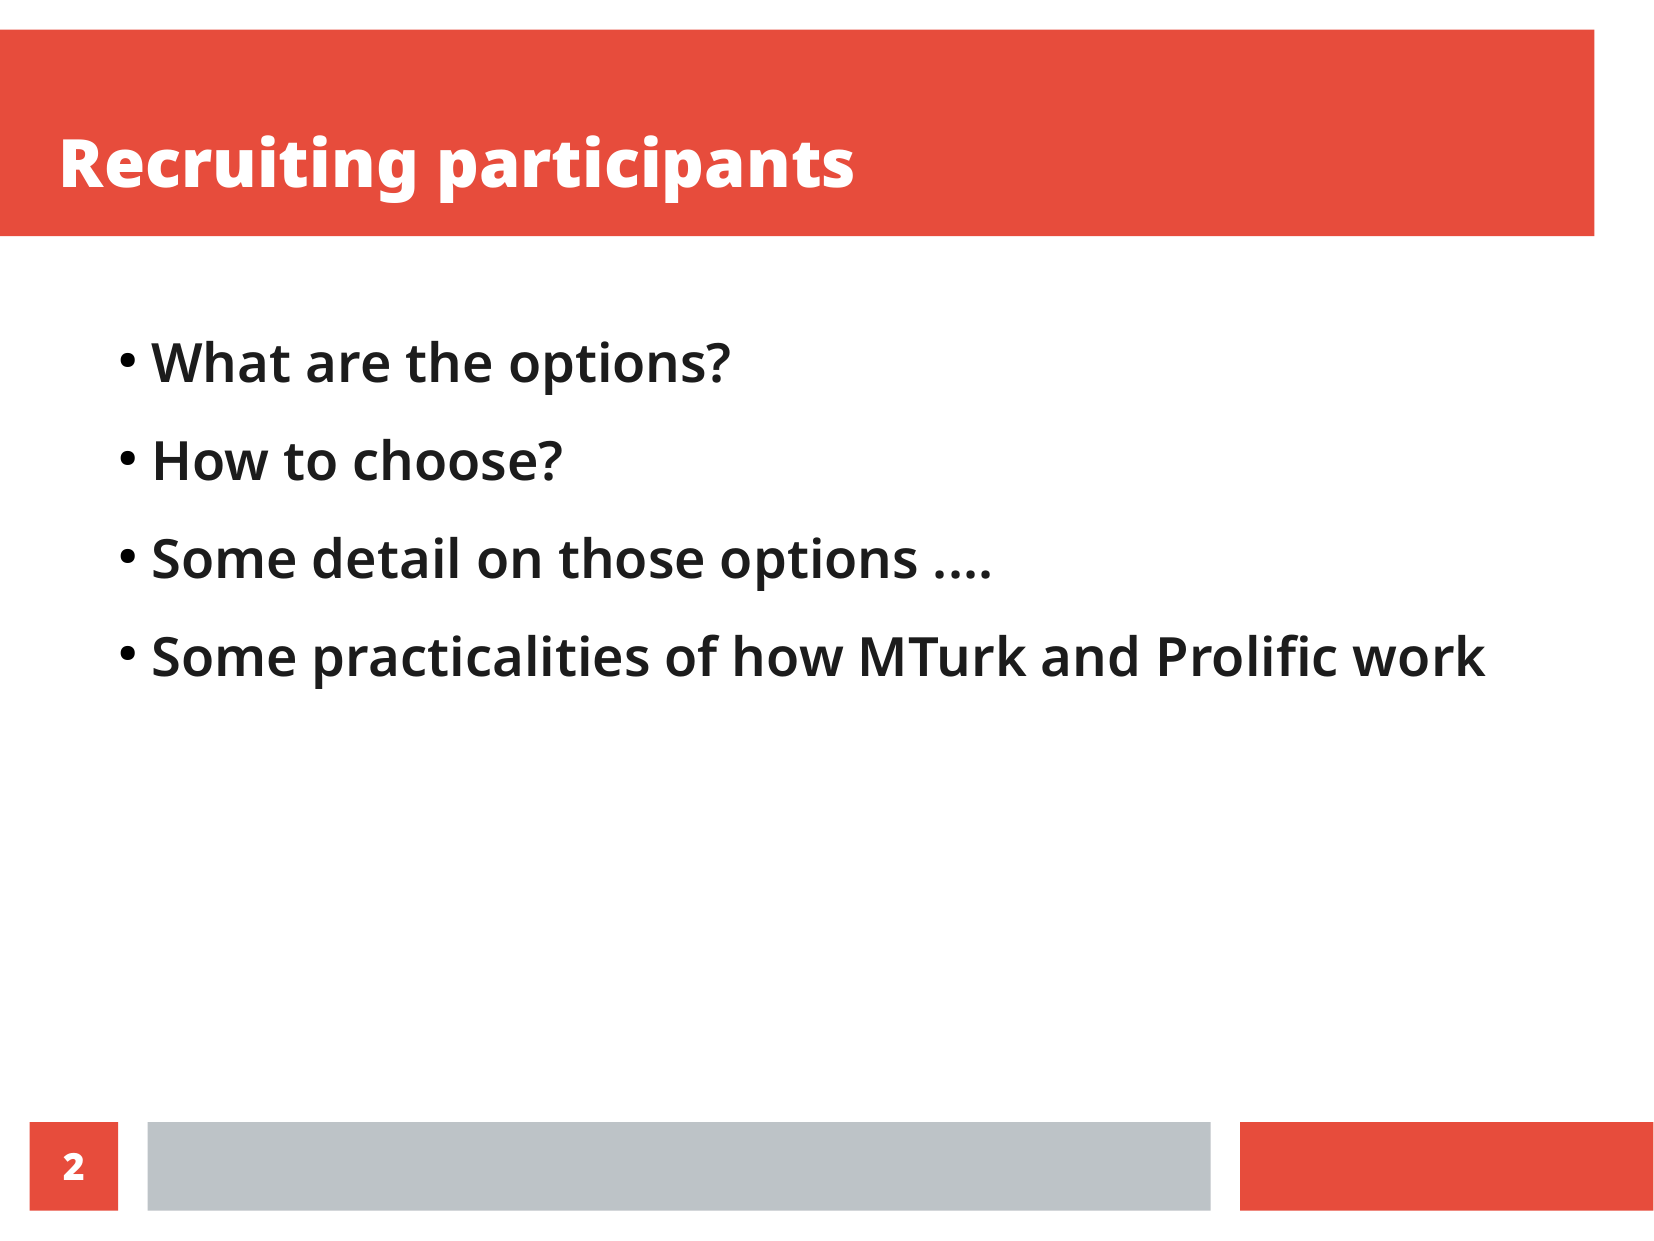

# Recruiting participants
 What are the options?
 How to choose?
 Some detail on those options ....
 Some practicalities of how MTurk and Prolific work
2